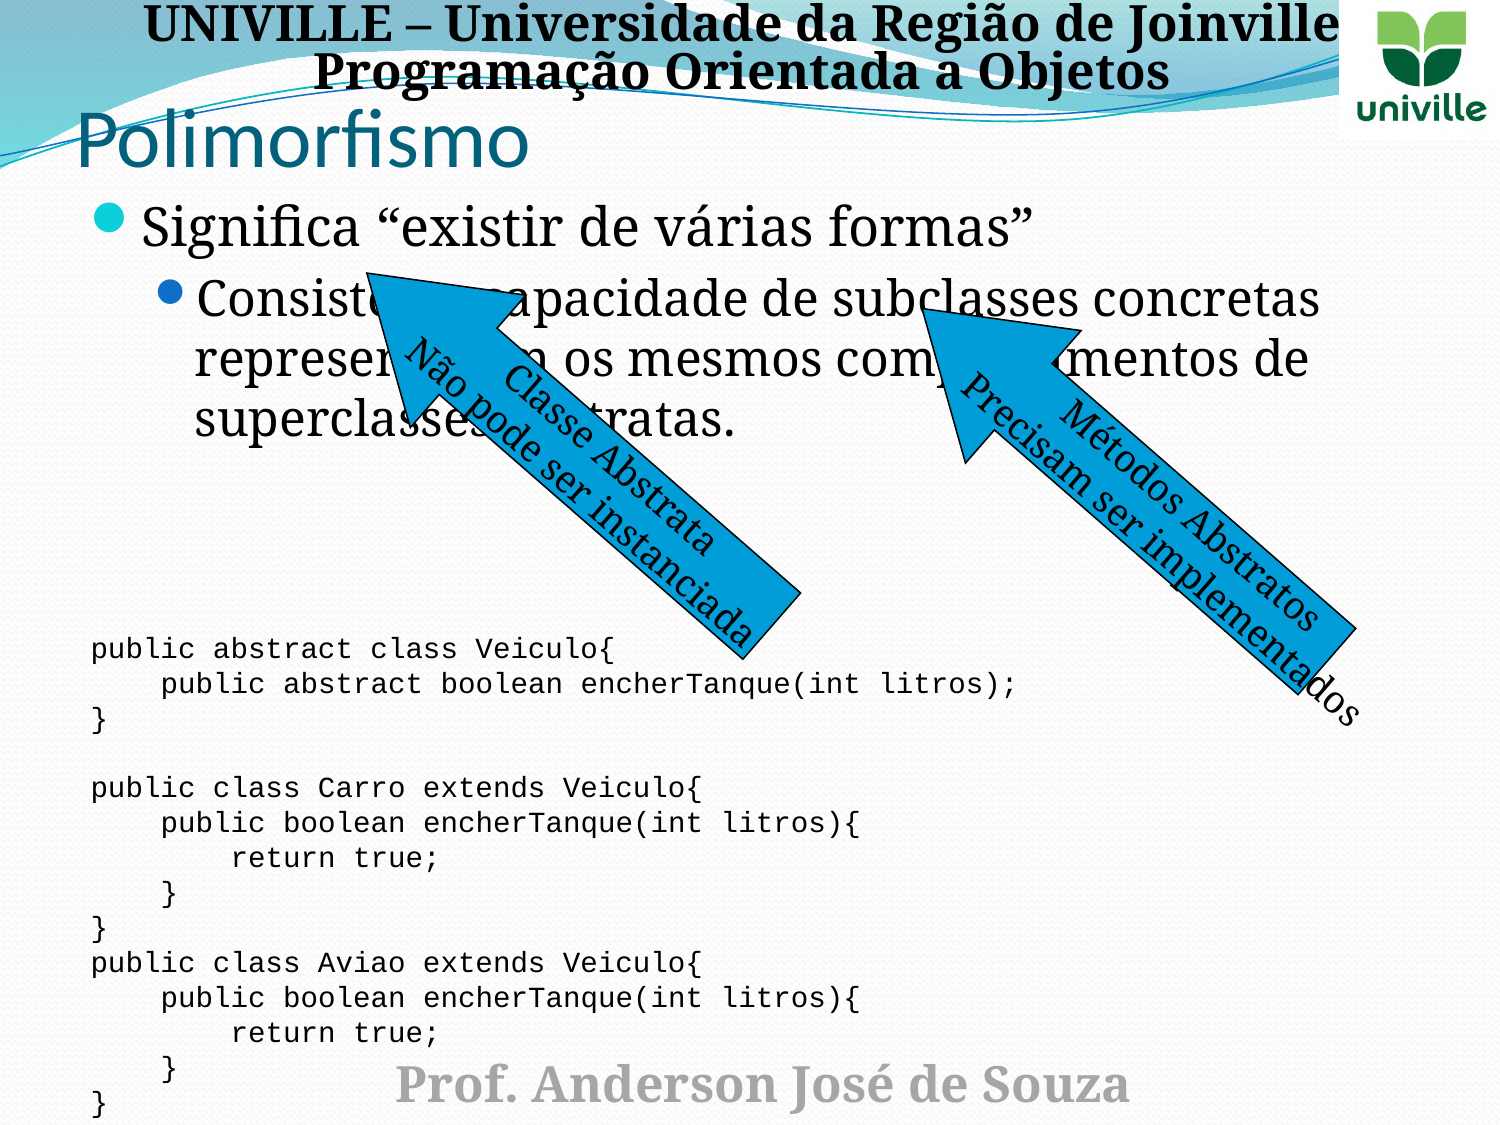

UNIVILLE – Universidade da Região de Joinville
Programação Orientada a Objetos
# Polimorfismo
Significa “existir de várias formas”
Consiste na capacidade de subclasses concretas representarem os mesmos comportamentos de superclasses abstratas.
Classe Abstrata
Não pode ser instanciada
Métodos Abstratos
Precisam ser implementados
public abstract class Veiculo{
 public abstract boolean encherTanque(int litros);
}
public class Carro extends Veiculo{
 public boolean encherTanque(int litros){
 return true;
 }
}
public class Aviao extends Veiculo{
 public boolean encherTanque(int litros){
 return true;
 }
}
Prof. Anderson José de Souza